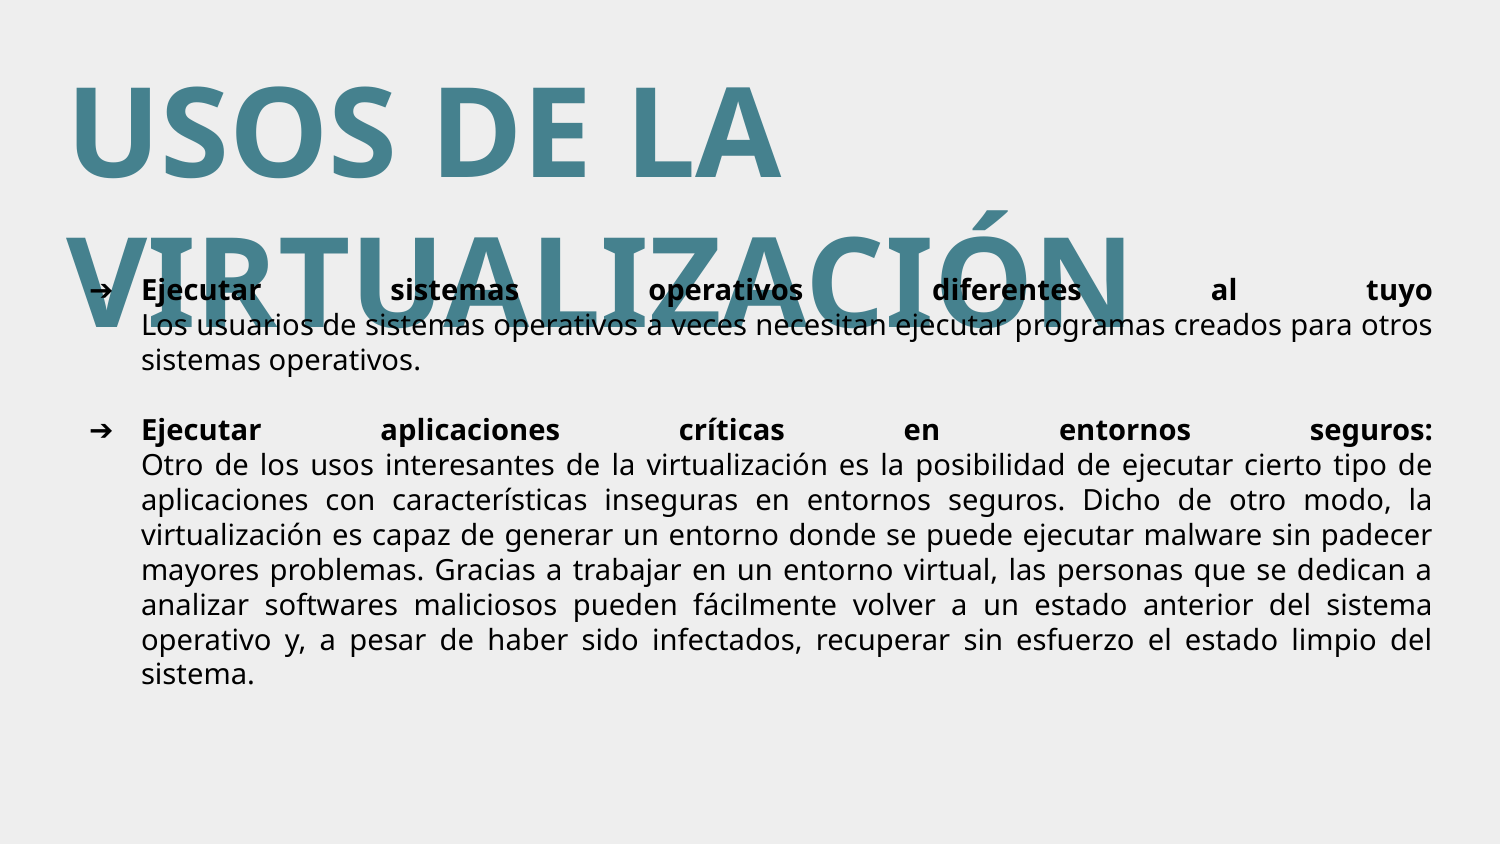

# USOS DE LA VIRTUALIZACIÓN
Ejecutar sistemas operativos diferentes al tuyo
Los usuarios de sistemas operativos a veces necesitan ejecutar programas creados para otros sistemas operativos.
Ejecutar aplicaciones críticas en entornos seguros:
Otro de los usos interesantes de la virtualización es la posibilidad de ejecutar cierto tipo de aplicaciones con características inseguras en entornos seguros. Dicho de otro modo, la virtualización es capaz de generar un entorno donde se puede ejecutar malware sin padecer mayores problemas. Gracias a trabajar en un entorno virtual, las personas que se dedican a analizar softwares maliciosos pueden fácilmente volver a un estado anterior del sistema operativo y, a pesar de haber sido infectados, recuperar sin esfuerzo el estado limpio del sistema.